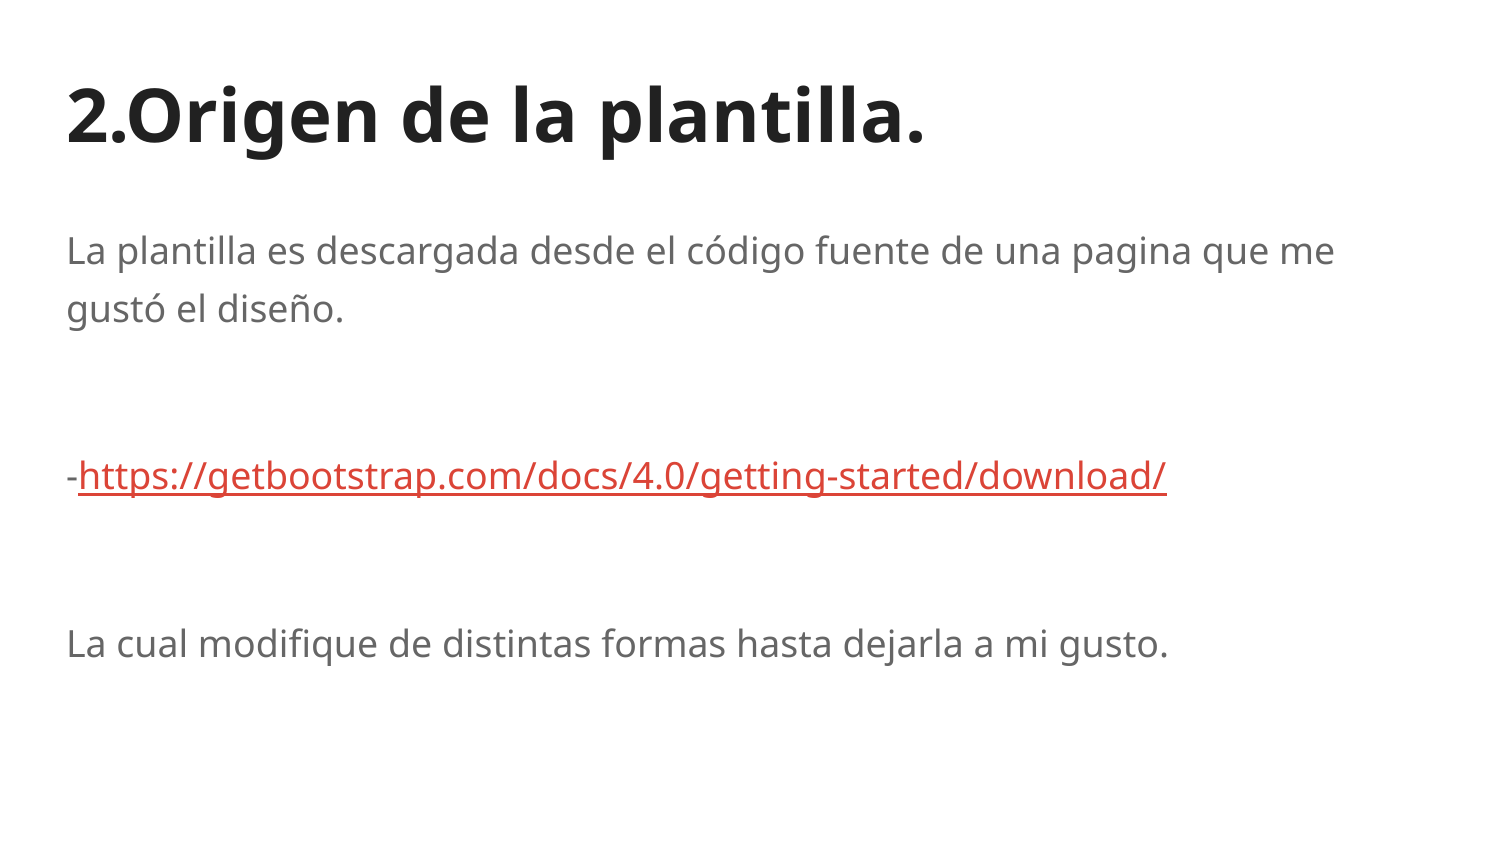

# 2.Origen de la plantilla.
La plantilla es descargada desde el código fuente de una pagina que me gustó el diseño.
-https://getbootstrap.com/docs/4.0/getting-started/download/
La cual modifique de distintas formas hasta dejarla a mi gusto.